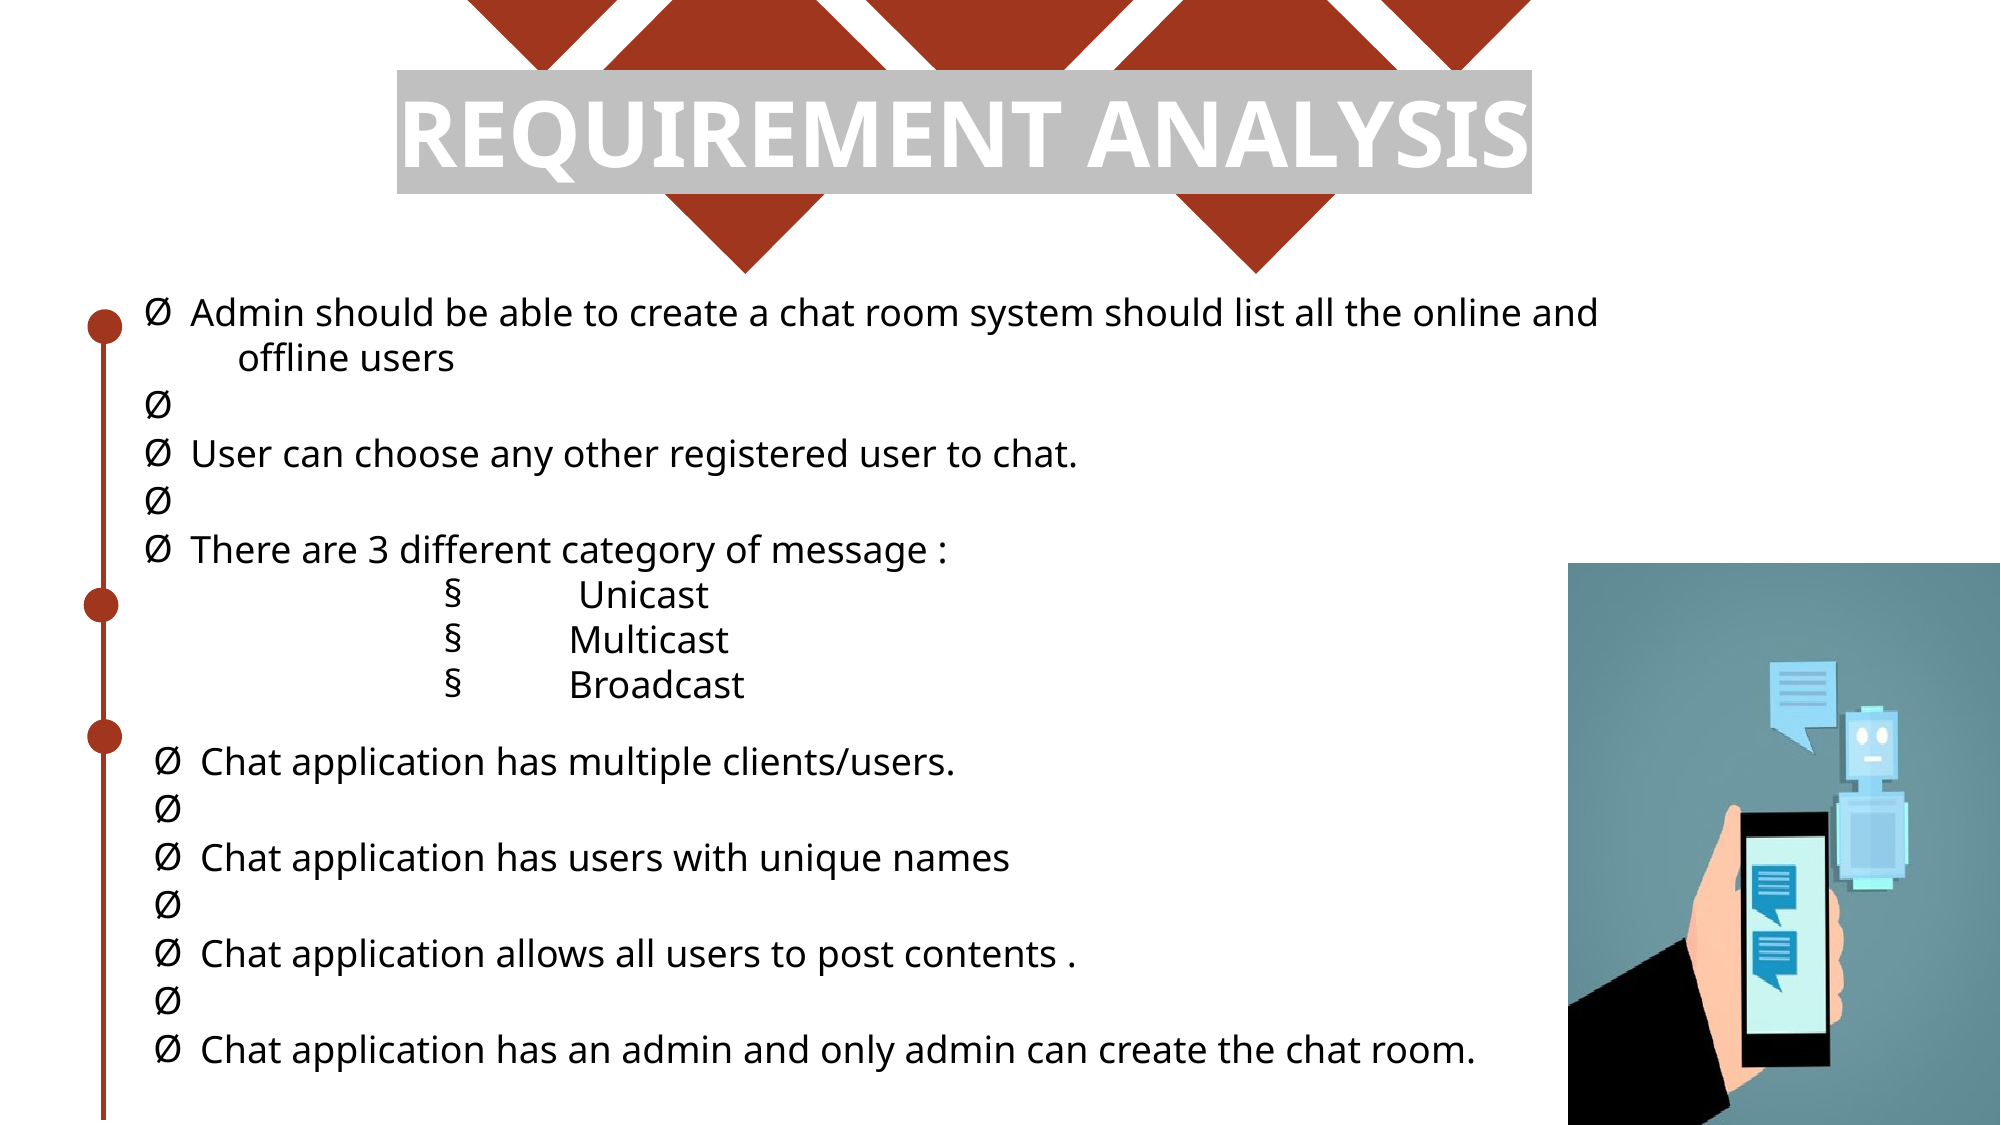

# REQUIREMENT ANALYSIS
Admin should be able to create a chat room system should list all the online and offline users
User can choose any other registered user to chat.
There are 3 different category of message :
         Unicast
        Multicast
        Broadcast
Chat application has multiple clients/users.
Chat application has users with unique names
Chat application allows all users to post contents .
Chat application has an admin and only admin can create the chat room.